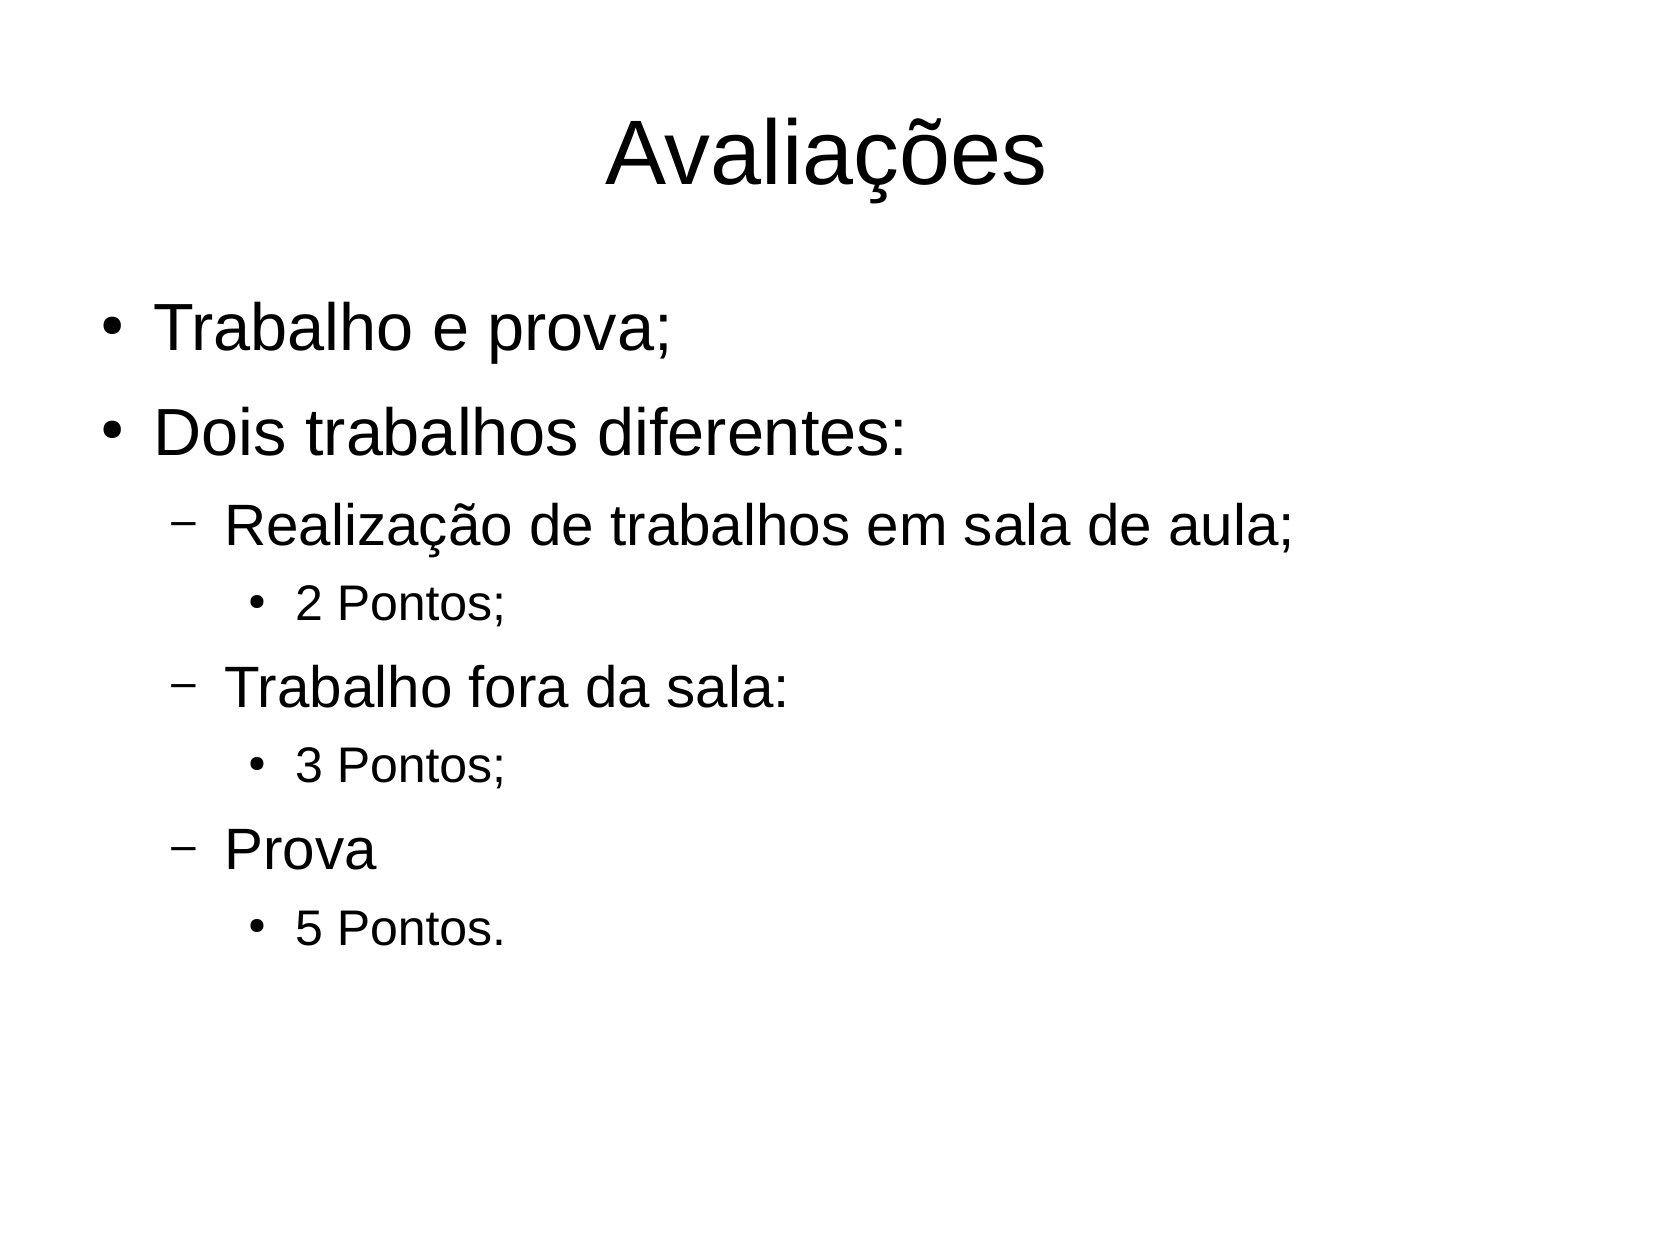

# Avaliações
Trabalho e prova;
Dois trabalhos diferentes:
Realização de trabalhos em sala de aula;
2 Pontos;
Trabalho fora da sala:
3 Pontos;
Prova
5 Pontos.